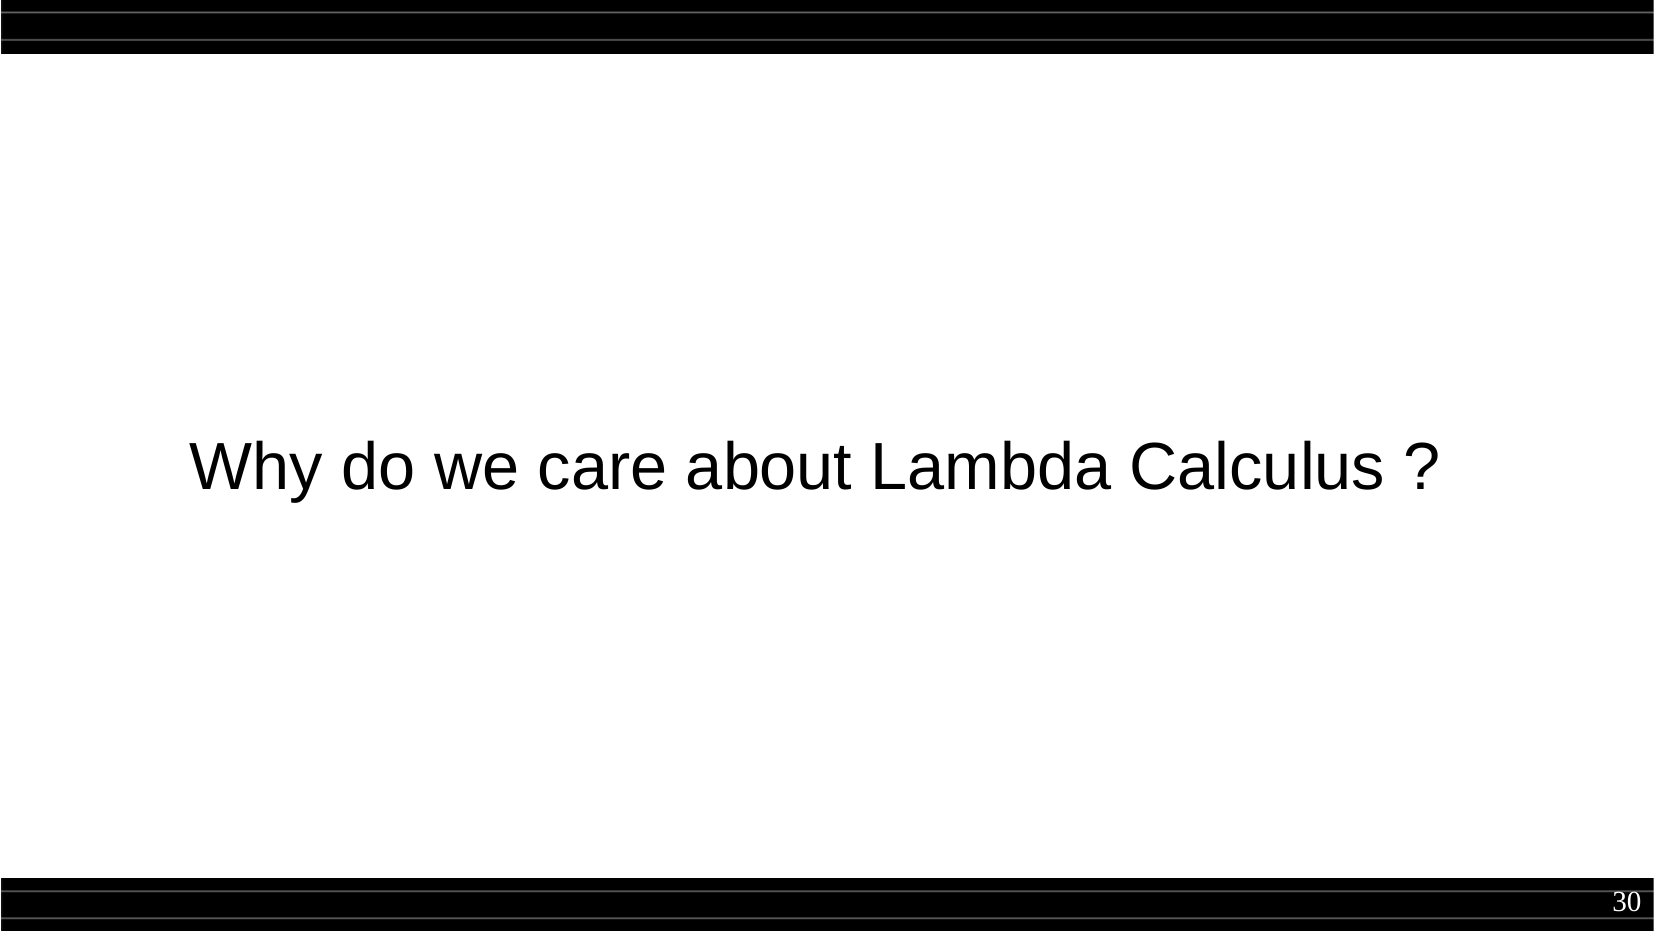

# Why do we care about Lambda Calculus ?